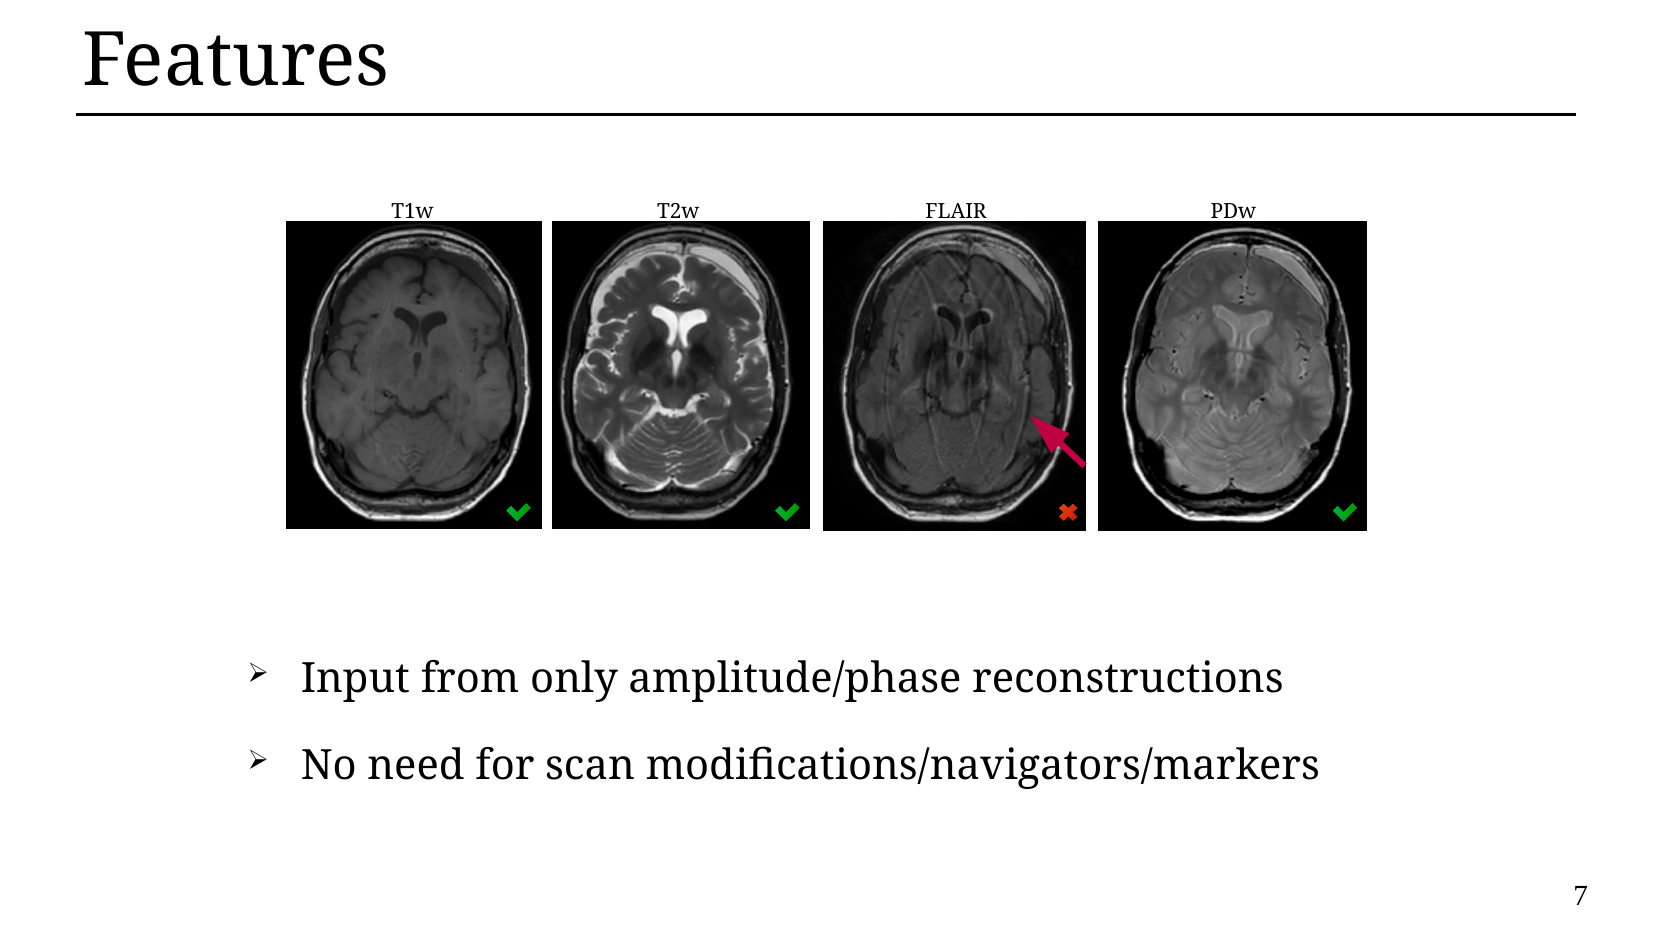

# Features
T1w
T2w
FLAIR
PDw
Input from only amplitude/phase reconstructions
No need for scan modifications/navigators/markers